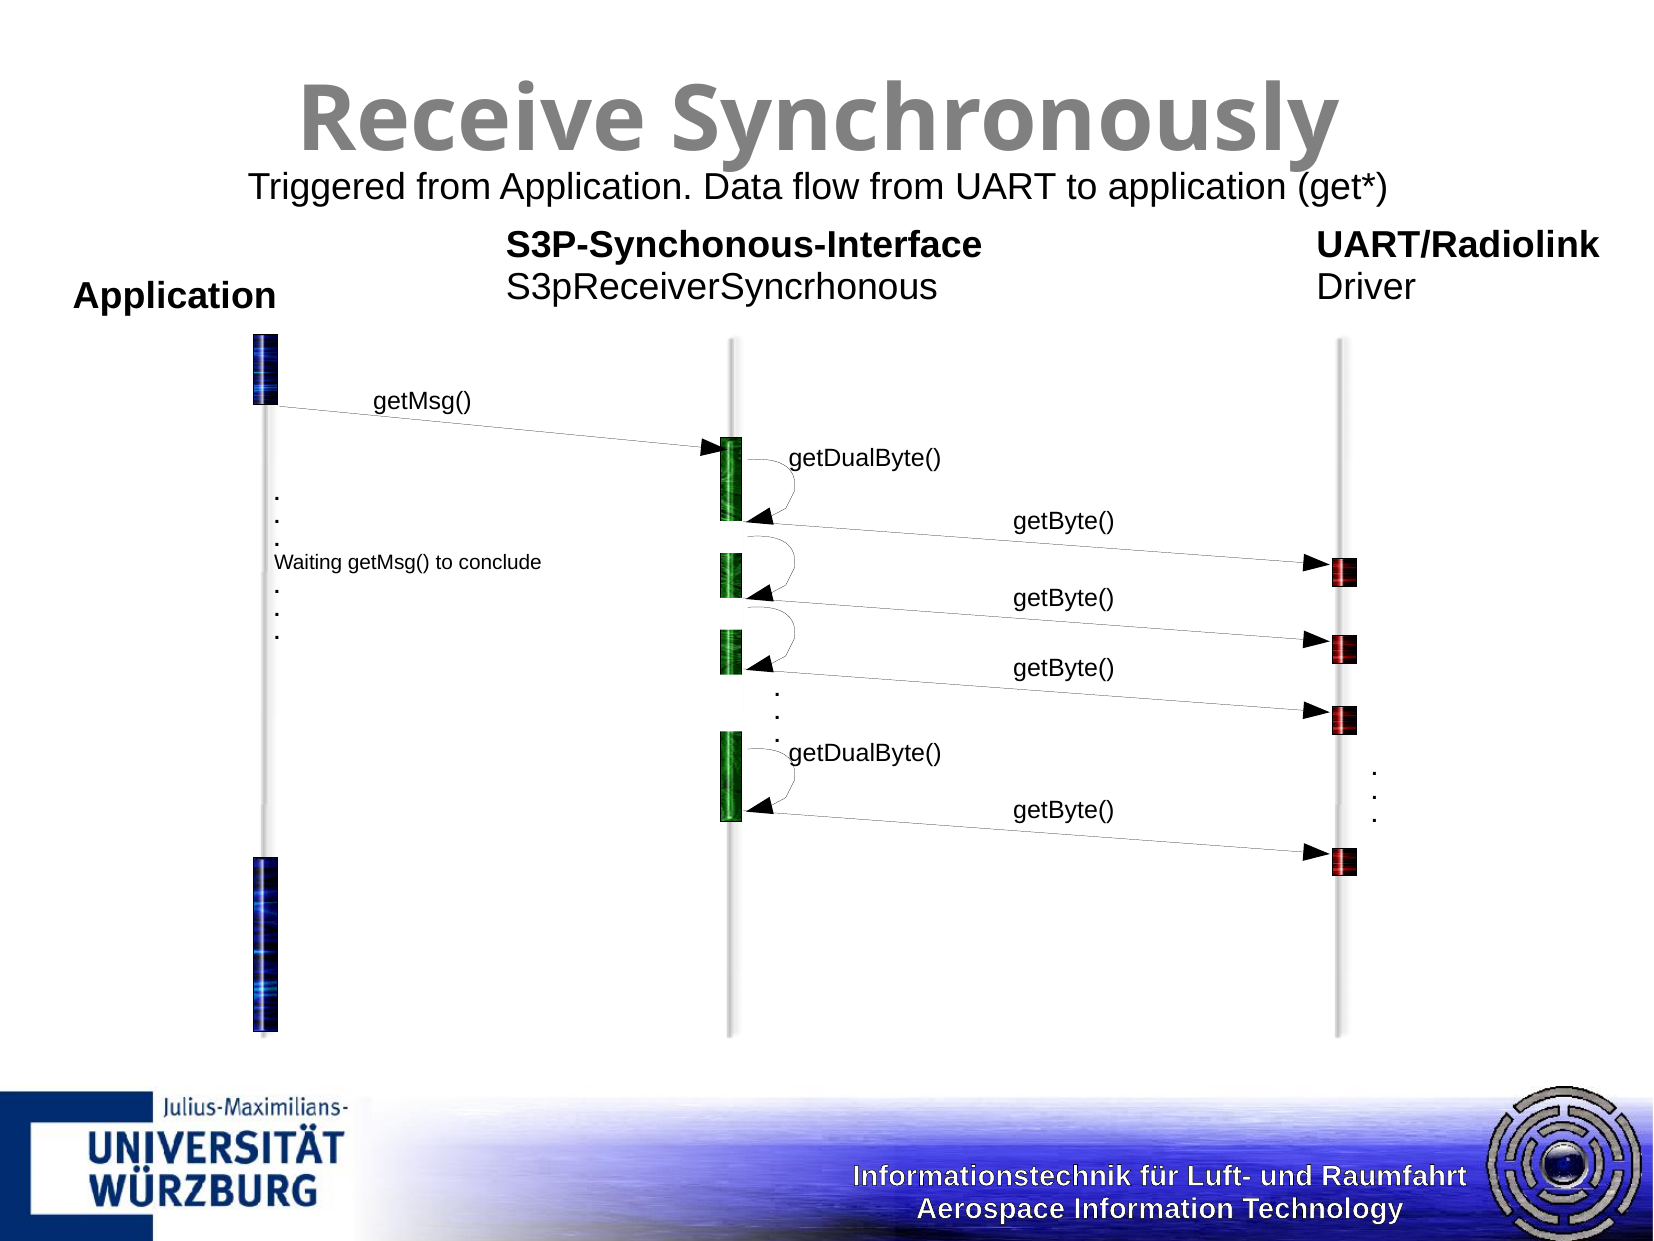

# Receive Synchronously
Triggered from Application. Data flow from UART to application (get*)
S3P-Synchonous-Interface
S3pReceiverSyncrhonous
UART/Radiolink
Driver
Application
getMsg()
getDualByte()
.
.
.
Waiting getMsg() to conclude
.
.
.
getByte()
getByte()
getByte()
.
.
.
getDualByte()
.
.
.
getByte()